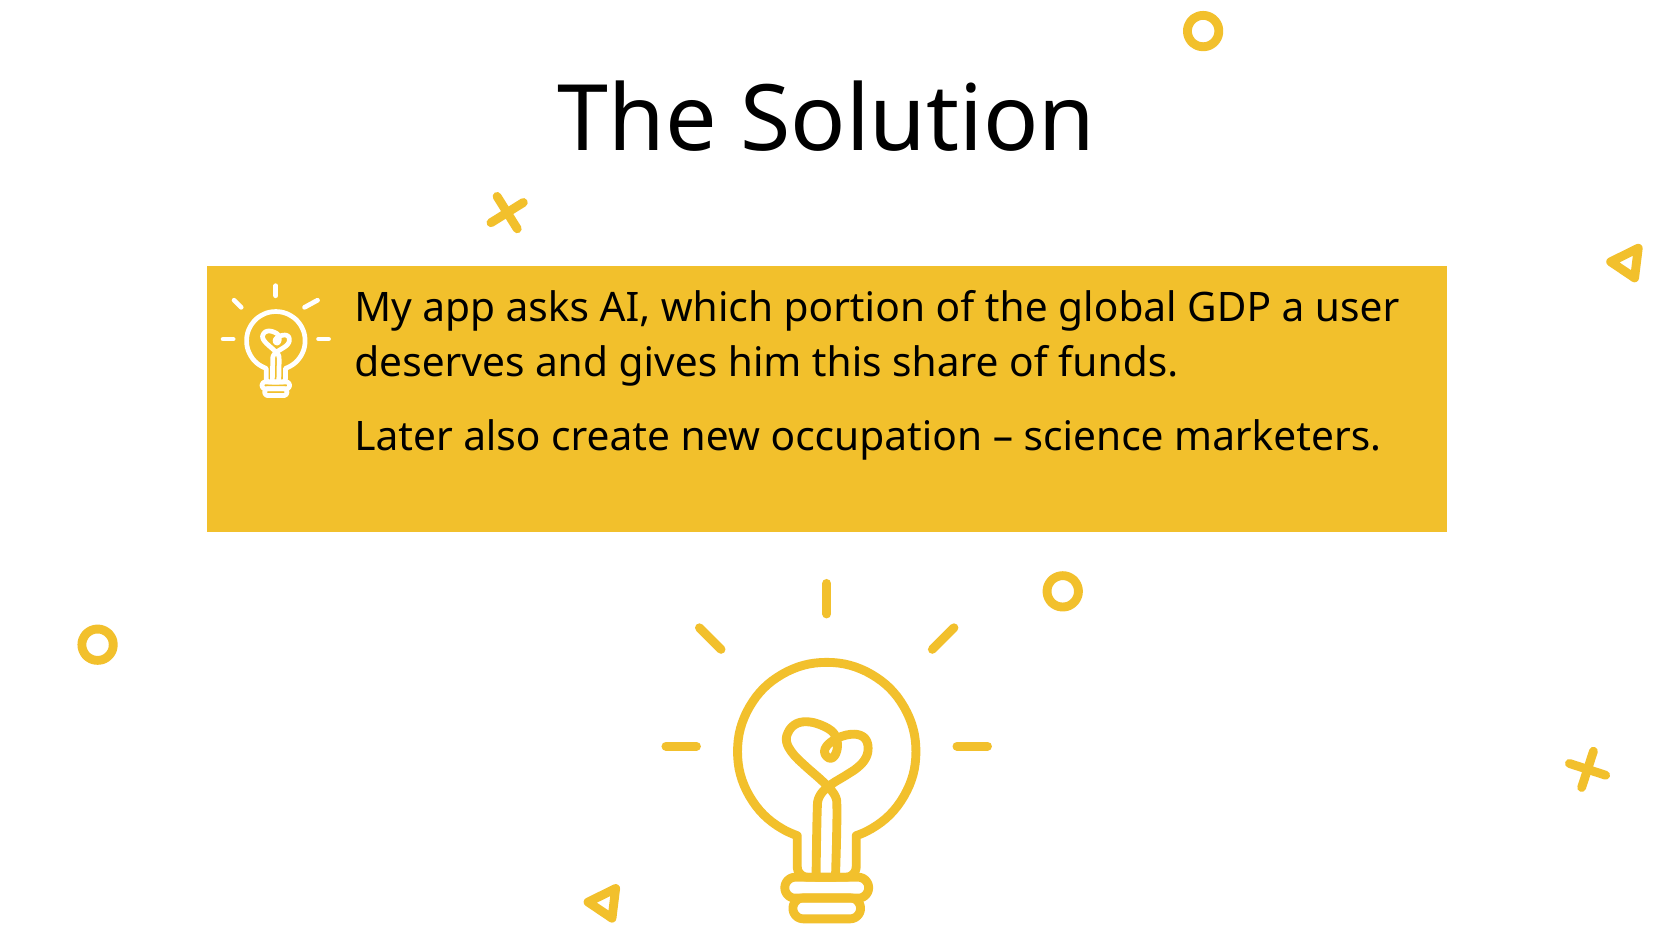

# The Solution
My app asks AI, which portion of the global GDP a user deserves and gives him this share of funds.
Later also create new occupation – science marketers.